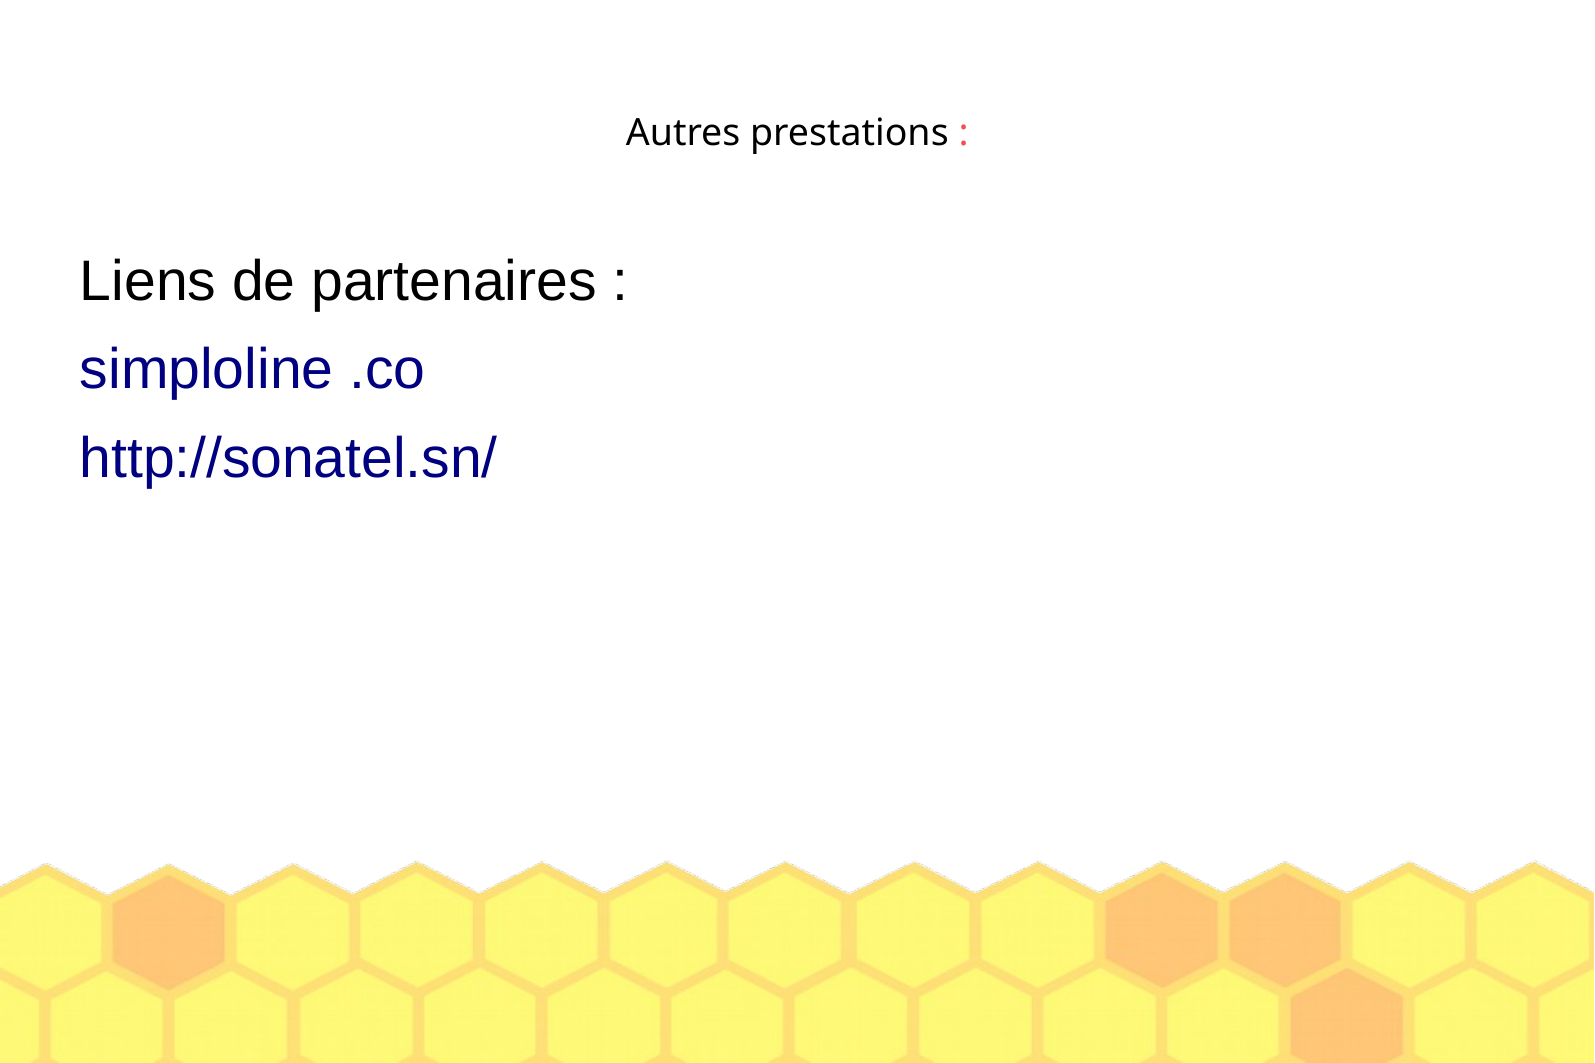

# Autres prestations :
Liens de partenaires :
simploline .co
http://sonatel.sn/